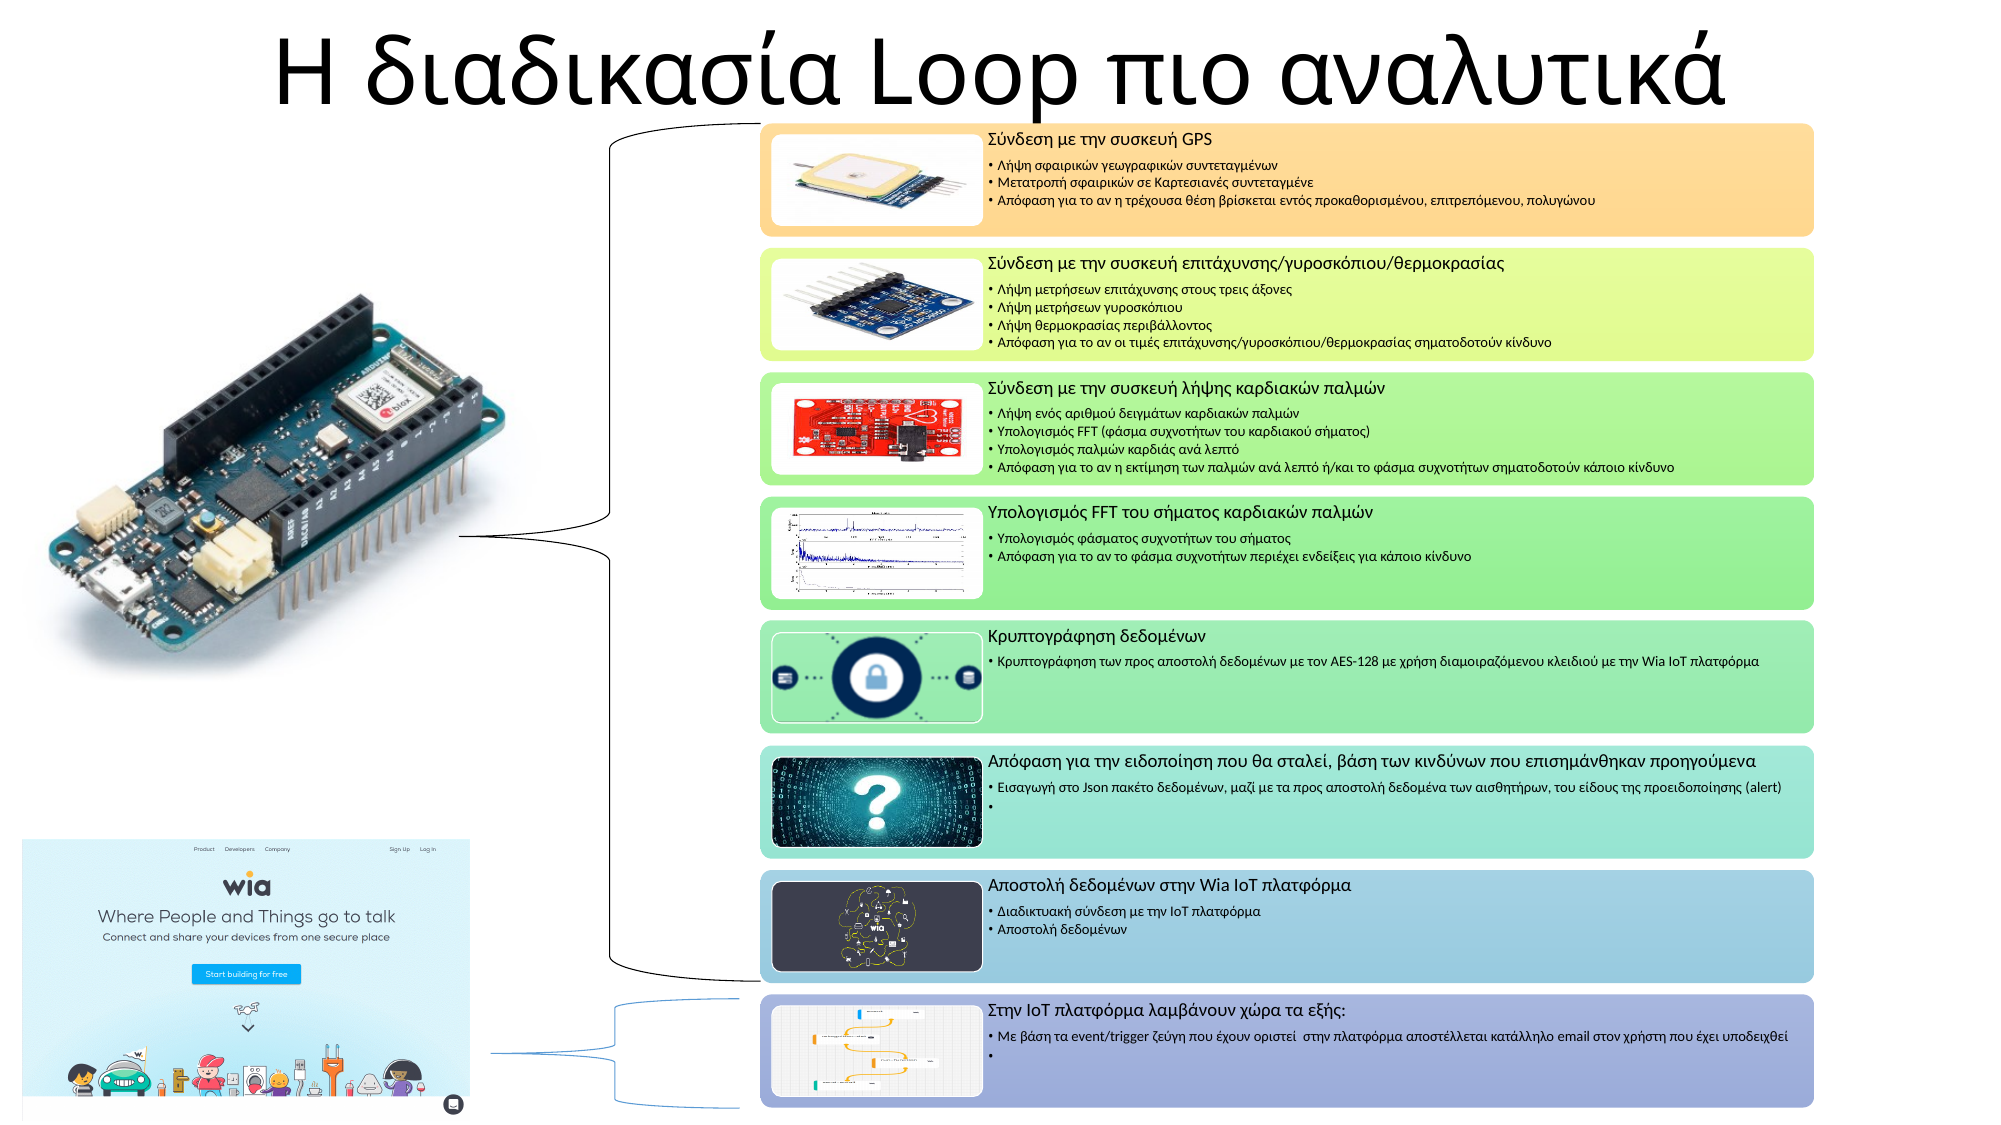

# Η διαδικασία Loop πιο αναλυτικά
Σύνδεση με την συσκευή GPS
Λήψη σφαιρικών γεωγραφικών συντεταγμένων
Μετατροπή σφαιρικών σε Καρτεσιανές συντεταγμένε
Απόφαση για το αν η τρέχουσα θέση βρίσκεται εντός προκαθορισμένου, επιτρεπόμενου, πολυγώνου
Σύνδεση με την συσκευή επιτάχυνσης/γυροσκόπιου/θερμοκρασίας
Λήψη μετρήσεων επιτάχυνσης στους τρεις άξονες
Λήψη μετρήσεων γυροσκόπιου
Λήψη θερμοκρασίας περιβάλλοντος
Απόφαση για το αν οι τιμές επιτάχυνσης/γυροσκόπιου/θερμοκρασίας σηματοδοτούν κίνδυνο
Σύνδεση με την συσκευή λήψης καρδιακών παλμών
Λήψη ενός αριθμού δειγμάτων καρδιακών παλμών
Υπολογισμός FFT (φάσμα συχνοτήτων του καρδιακού σήματος)
Υπολογισμός παλμών καρδιάς ανά λεπτό
Απόφαση για το αν η εκτίμηση των παλμών ανά λεπτό ή/και το φάσμα συχνοτήτων σηματοδοτούν κάποιο κίνδυνο
Υπολογισμός FFT του σήματος καρδιακών παλμών
Υπολογισμός φάσματος συχνοτήτων του σήματος
Απόφαση για το αν το φάσμα συχνοτήτων περιέχει ενδείξεις για κάποιο κίνδυνο
Κρυπτογράφηση δεδομένων
Κρυπτογράφηση των προς αποστολή δεδομένων με τον AES-128 με χρήση διαμοιραζόμενου κλειδιού με την Wia IoT πλατφόρμα
Απόφαση για την ειδοποίηση που θα σταλεί, βάση των κινδύνων που επισημάνθηκαν προηγούμενα
Εισαγωγή στο Json πακέτο δεδομένων, μαζί με τα προς αποστολή δεδομένα των αισθητήρων, του είδους της προειδοποίησης (alert)
Αποστολή δεδομένων στην Wia IoT πλατφόρμα
Διαδικτυακή σύνδεση με την IoT πλατφόρμα
Αποστολή δεδομένων
Στην IoT πλατφόρμα λαμβάνουν χώρα τα εξής:
Με βάση τα event/trigger ζεύγη που έχουν οριστεί στην πλατφόρμα αποστέλλεται κατάλληλο email στον χρήστη που έχει υποδειχθεί